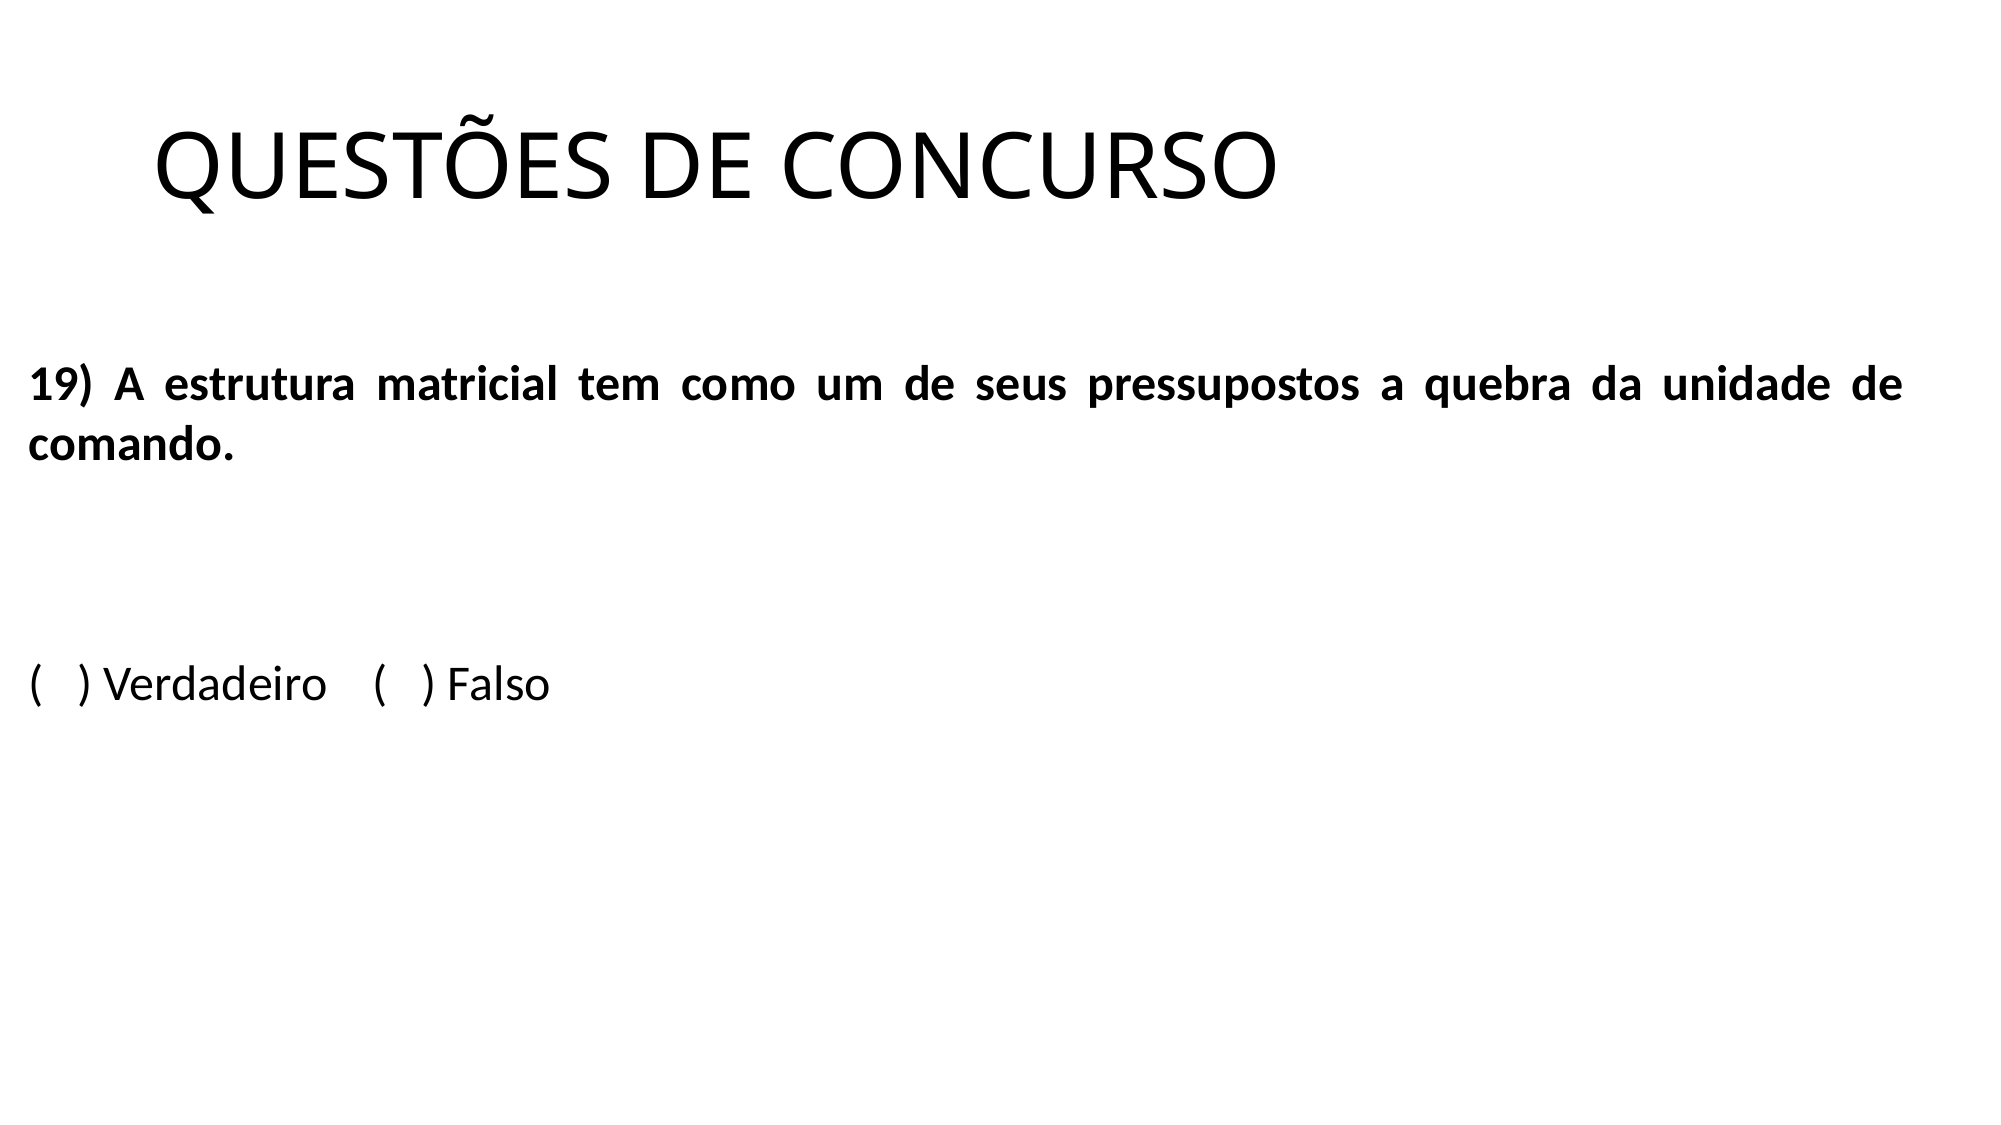

# QUESTÕES DE CONCURSO
19) A estrutura matricial tem como um de seus pressupostos a quebra da unidade de comando.
( ) Verdadeiro ( ) Falso